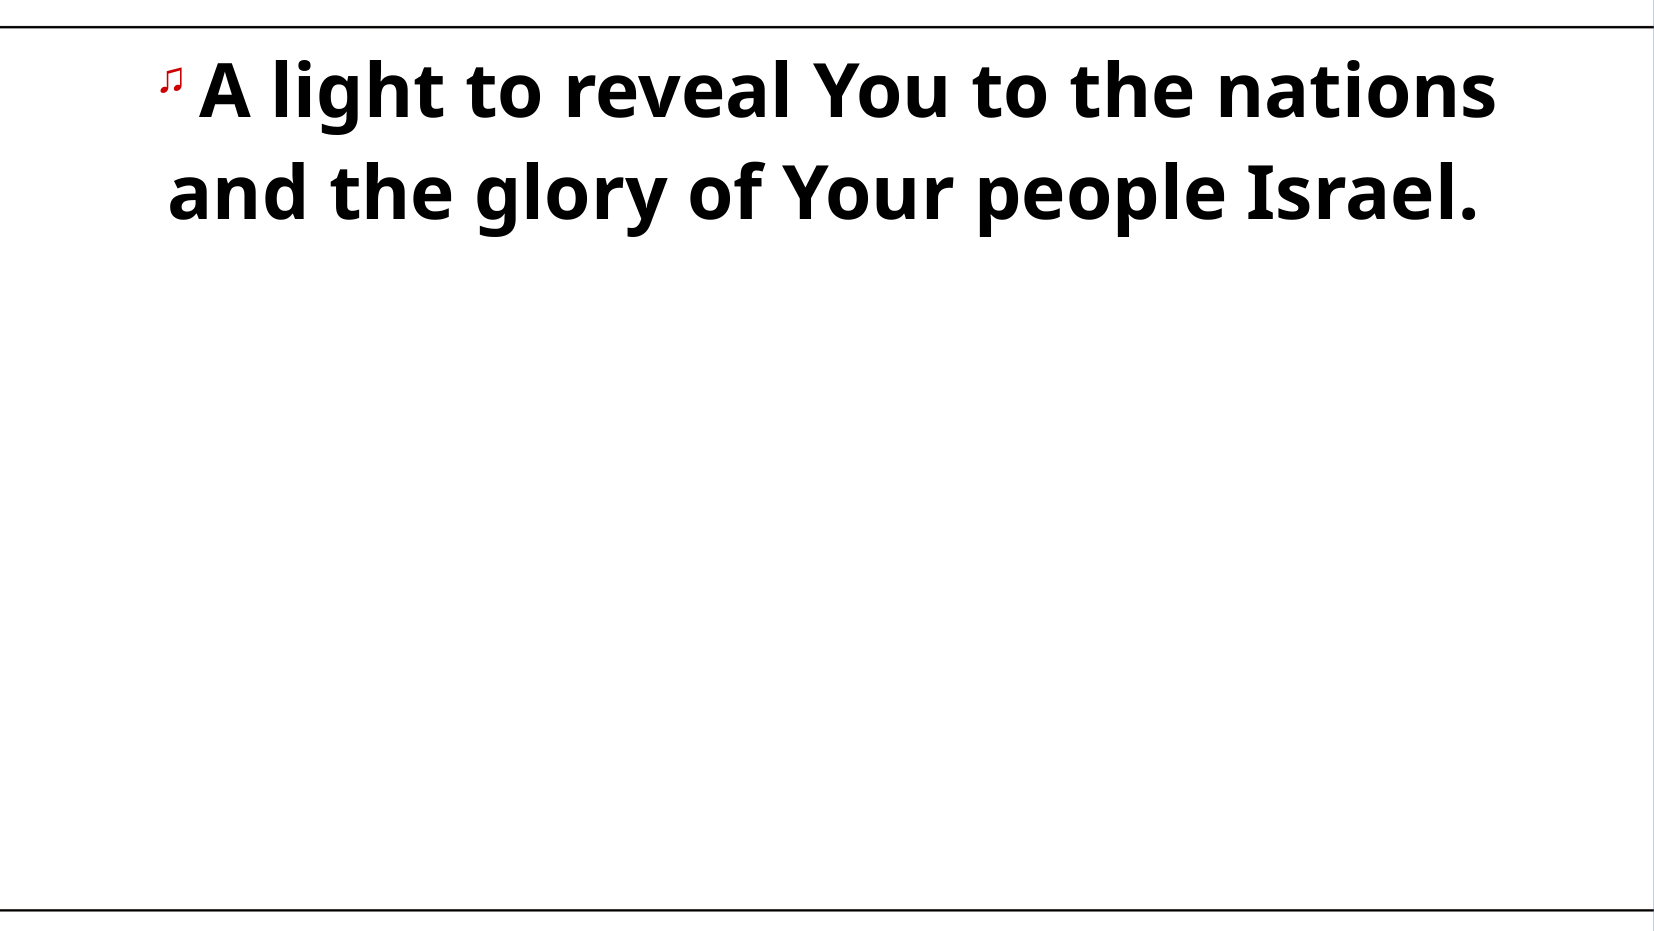

♫ A light to reveal You to the nations
 and the glory of Your people Israel.